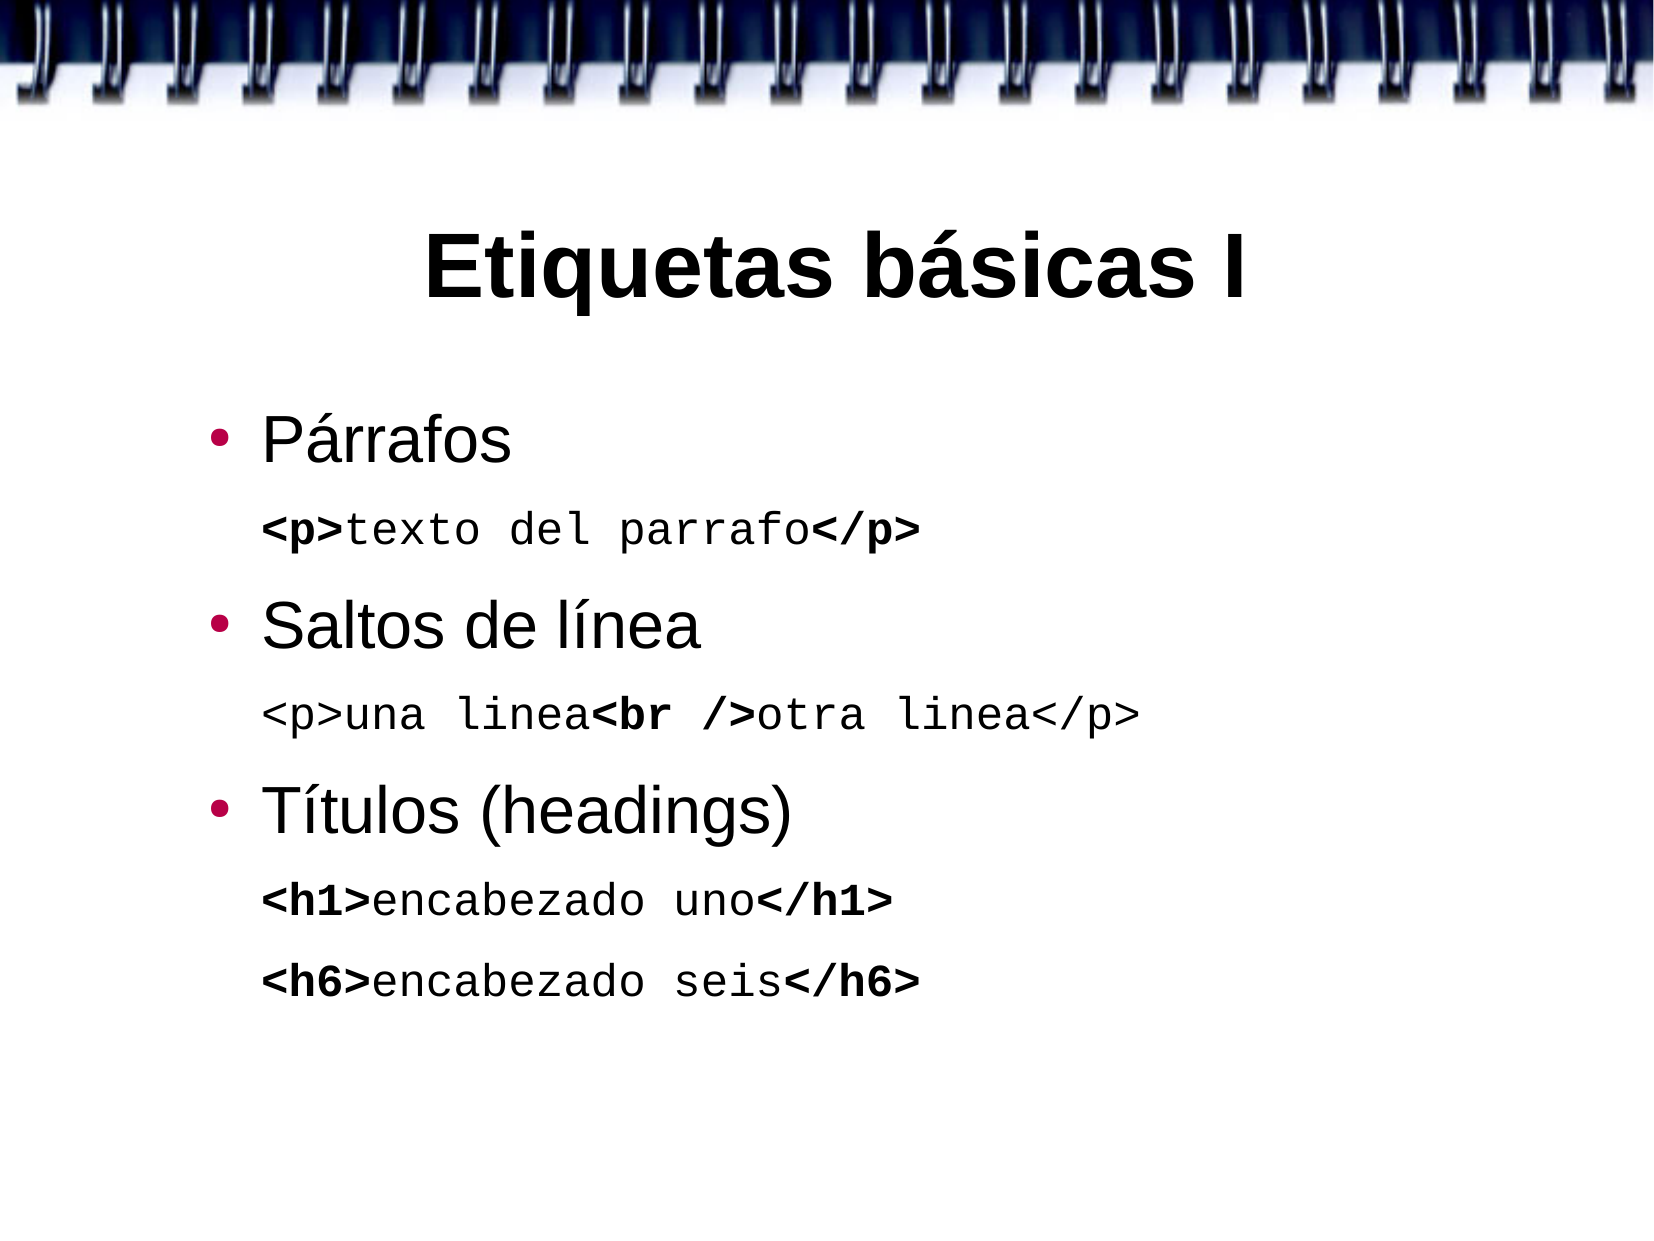

# Etiquetas básicas I
Párrafos
<p>texto del parrafo</p>
Saltos de línea
<p>una linea<br />otra linea</p>
Títulos (headings)
<h1>encabezado uno</h1>
<h6>encabezado seis</h6>